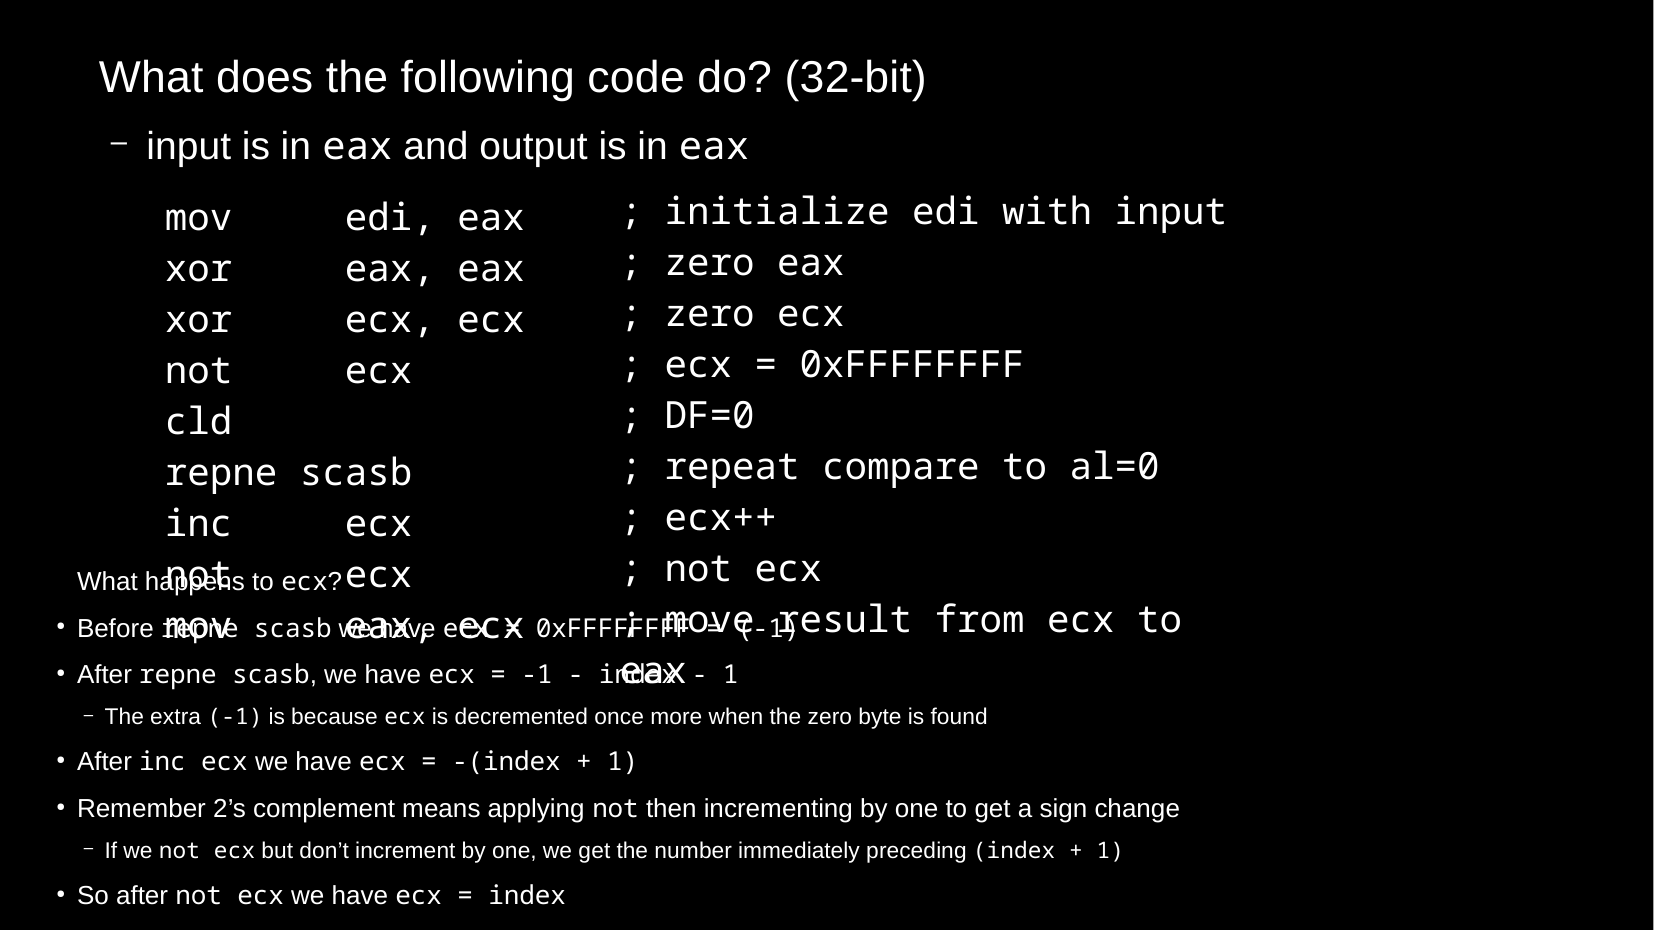

What does the following code do? (32-bit)
input is in eax and output is in eax
; initialize edi with input
; zero eax
; zero ecx
; ecx = 0xFFFFFFFF
; DF=0
; repeat compare to al=0
; ecx++
; not ecx
; move result from ecx to eax
mov edi, eax
xor eax, eax
xor ecx, ecx
not ecx
cld
repne scasb
inc ecx
not ecx
mov eax, ecx
# What happens to ecx?
Before repne scasb we have ecx = 0xFFFFFFFF = (-1)
After repne scasb, we have ecx = -1 - index - 1
The extra (-1) is because ecx is decremented once more when the zero byte is found
After inc ecx we have ecx = -(index + 1)
Remember 2’s complement means applying not then incrementing by one to get a sign change
If we not ecx but don’t increment by one, we get the number immediately preceding (index + 1)
So after not ecx we have ecx = index